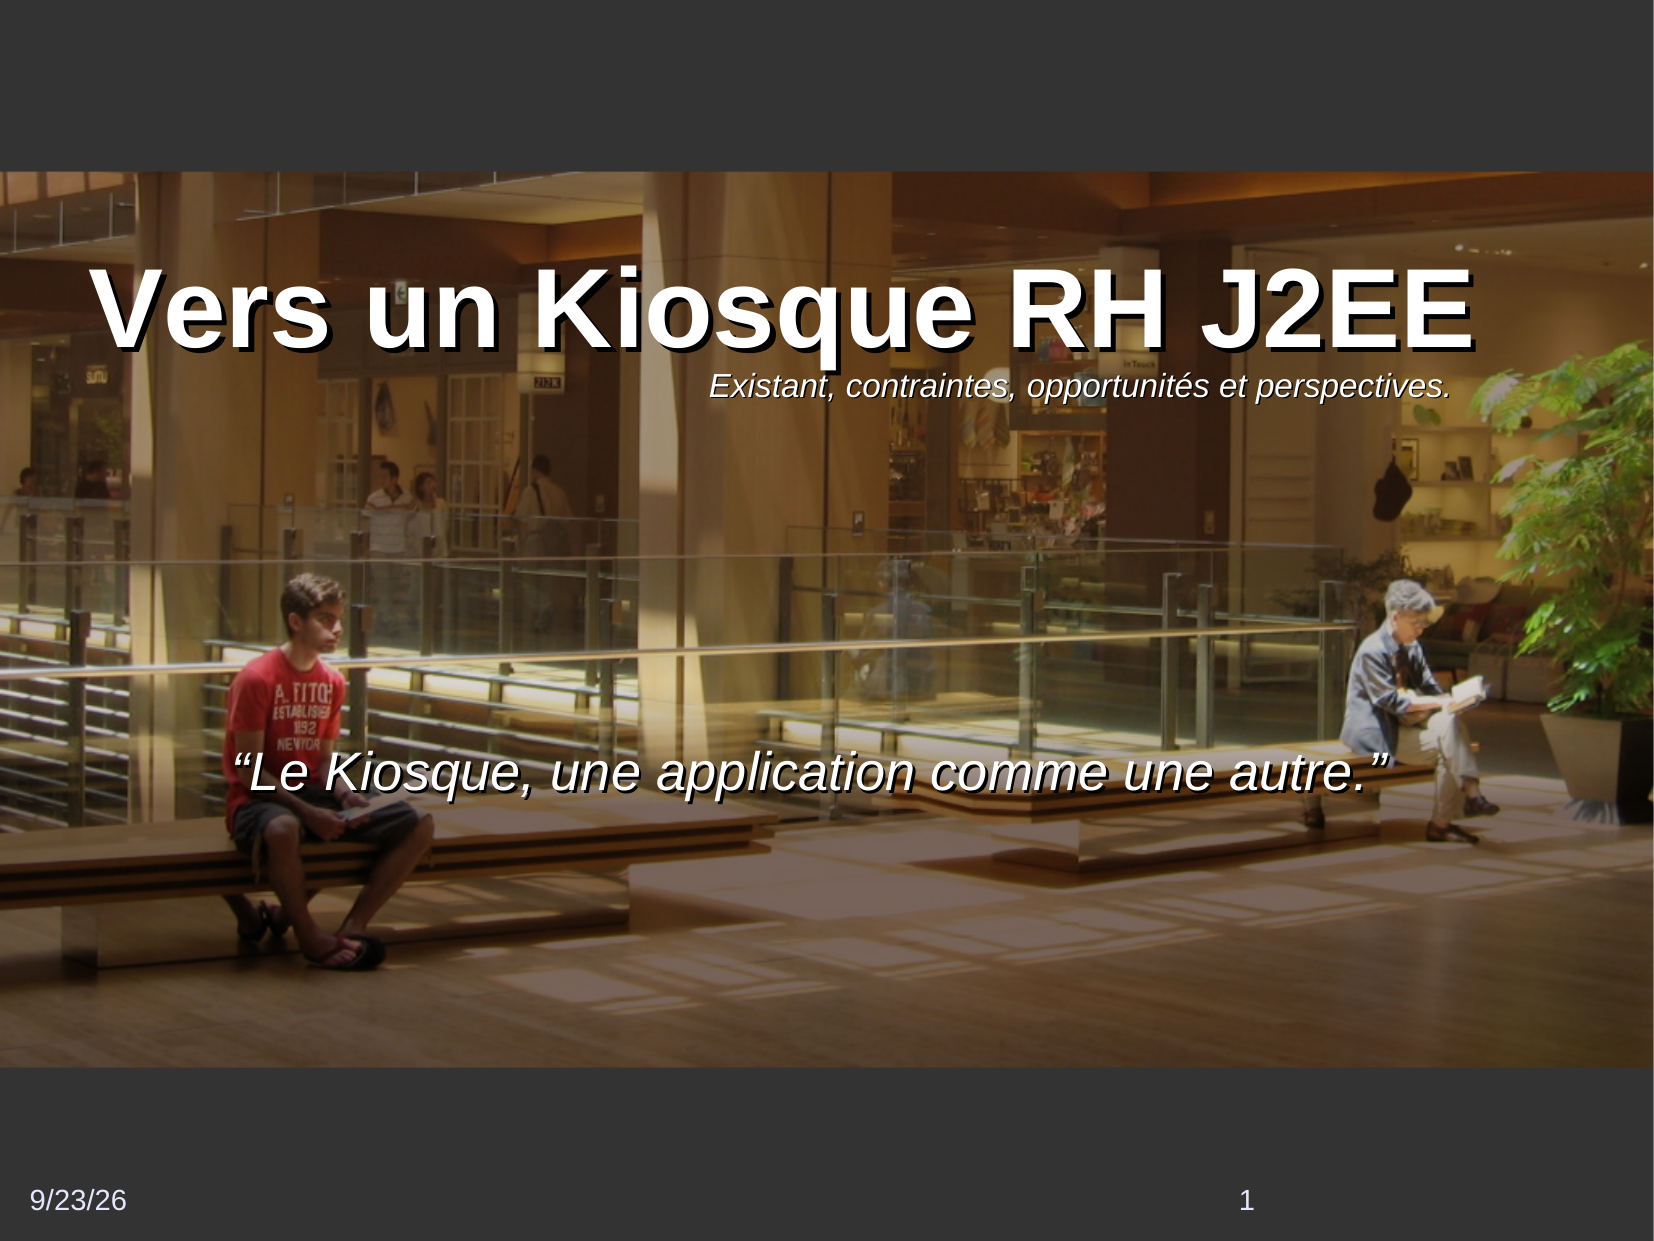

# Vers un Kiosque RH J2EE
Existant, contraintes, opportunités et perspectives.
“Le Kiosque, une application comme une autre.”